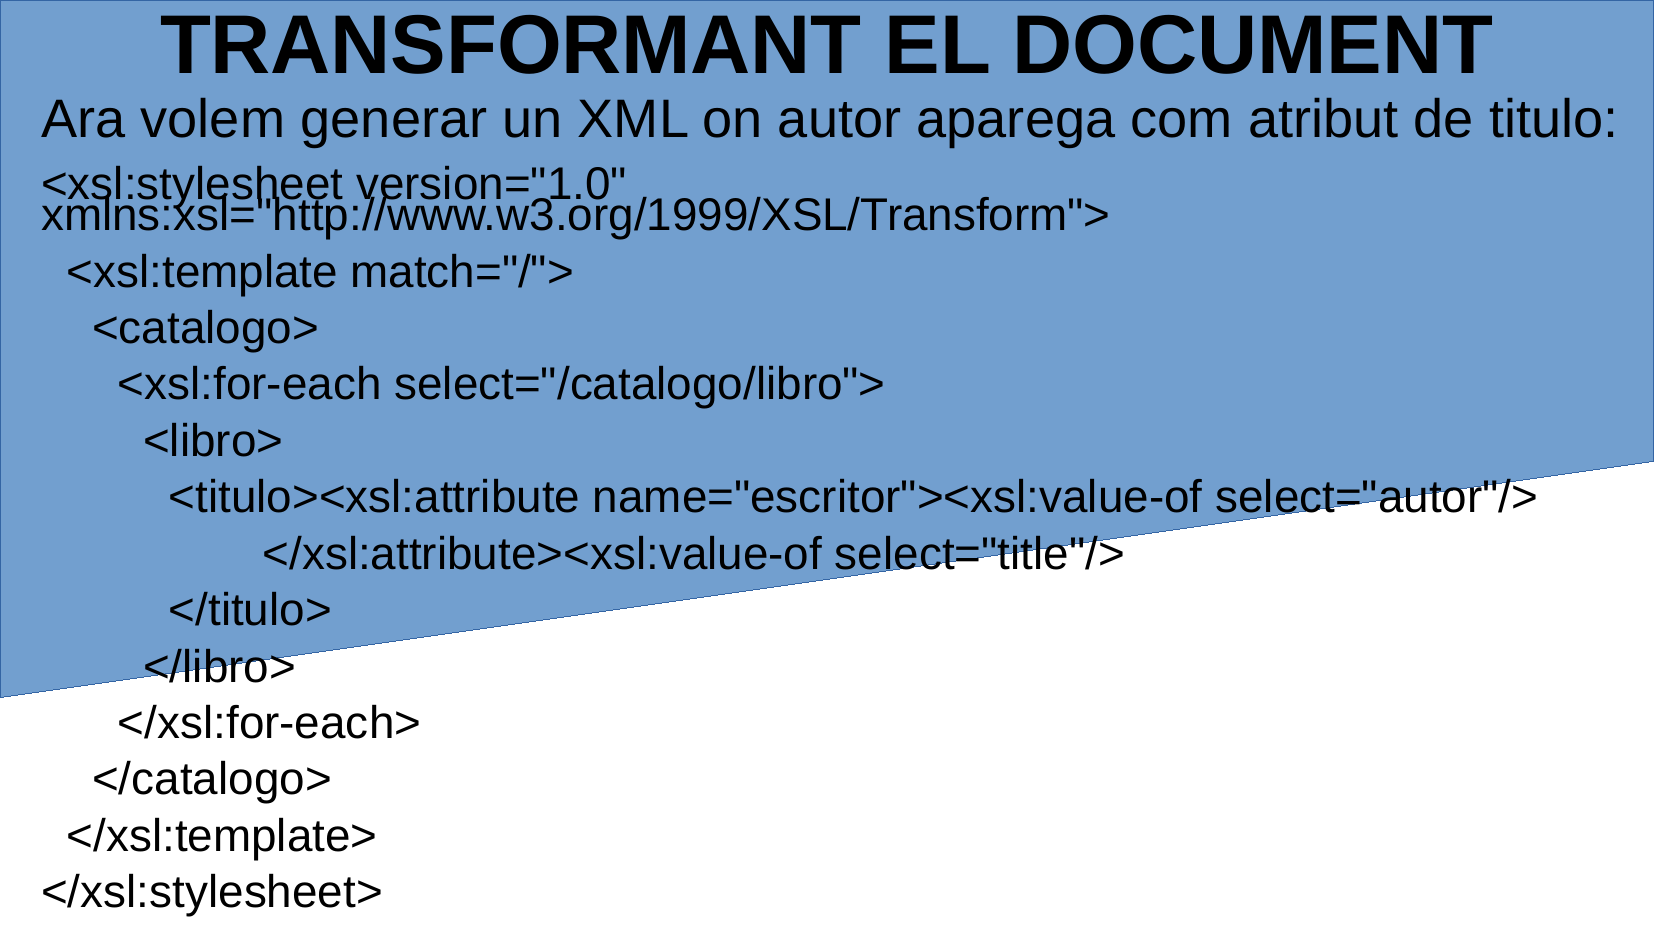

# TRANSFORMANT EL DOCUMENT
Ara volem generar un XML on autor aparega com atribut de titulo:
<xsl:stylesheet version="1.0" xmlns:xsl="http://www.w3.org/1999/XSL/Transform">
 <xsl:template match="/">
 <catalogo>
 <xsl:for-each select="/catalogo/libro">
 <libro>
 <titulo><xsl:attribute name="escritor"><xsl:value-of select="autor"/>
 	</xsl:attribute><xsl:value-of select="title"/>
 </titulo>
 </libro>
 </xsl:for-each>
 </catalogo>
 </xsl:template>
</xsl:stylesheet>